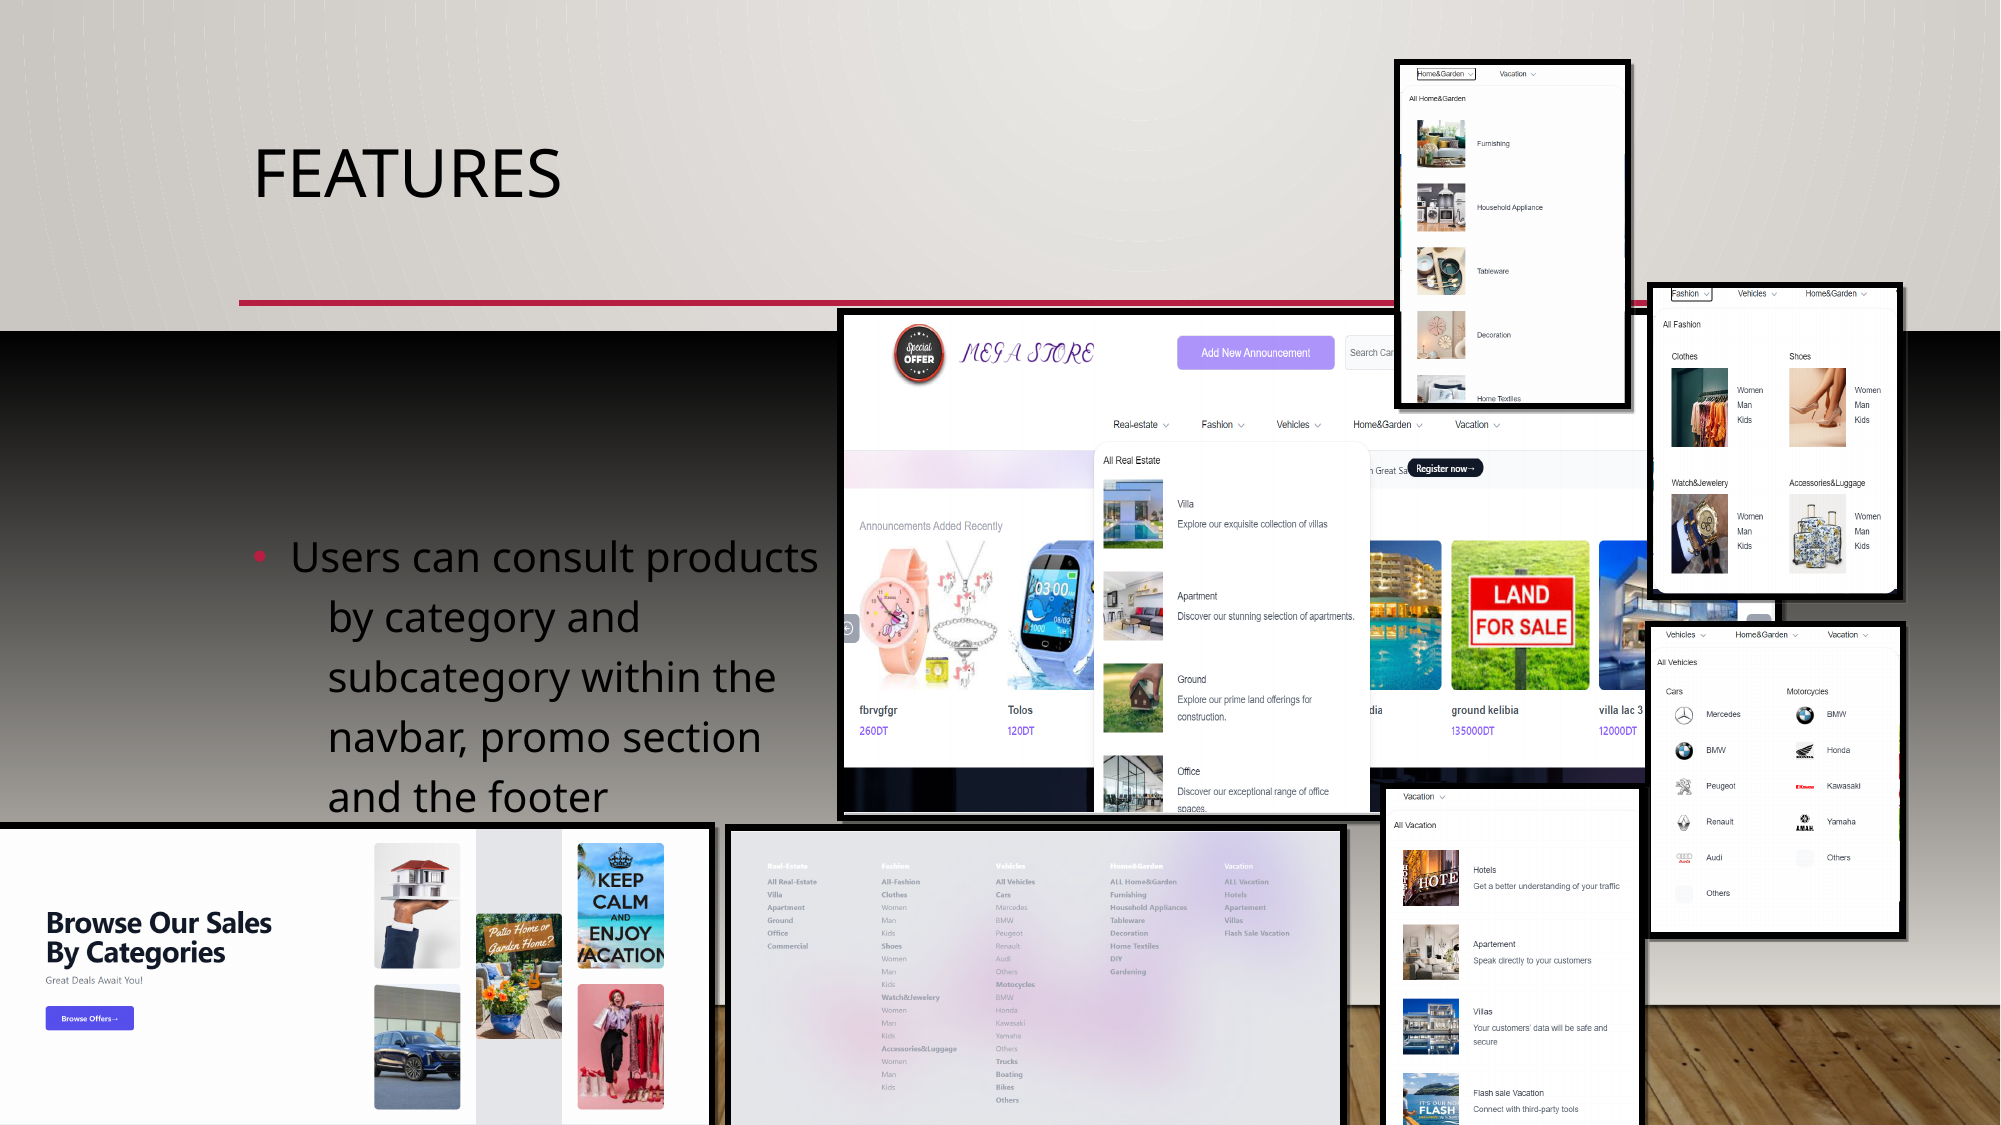

# Features
Users can consult products by category and subcategory within the navbar, promo section and the footer